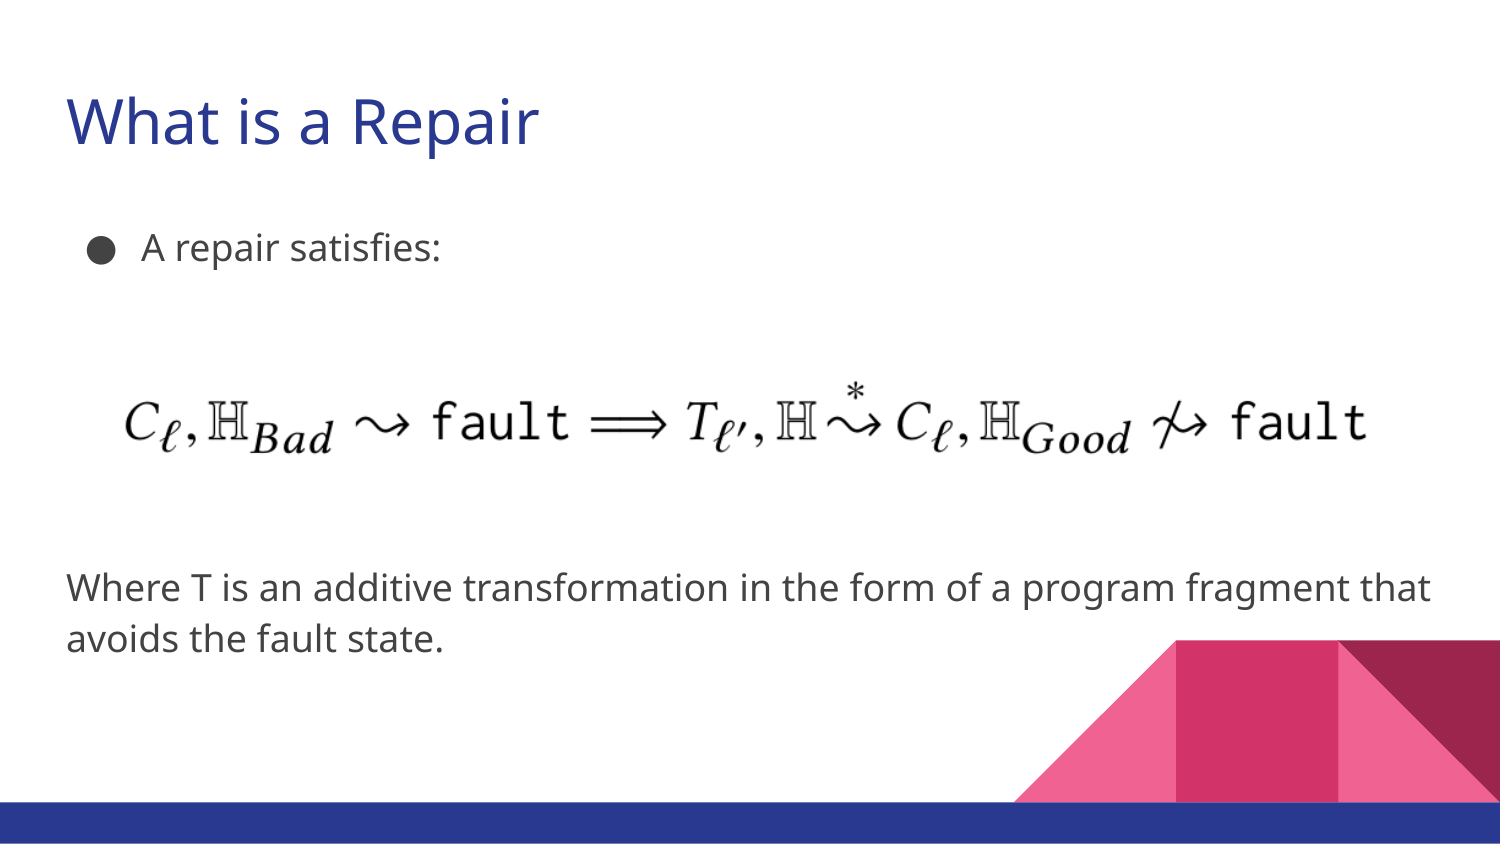

# What is a Repair
A repair satisfies:
Where T is an additive transformation in the form of a program fragment that avoids the fault state.